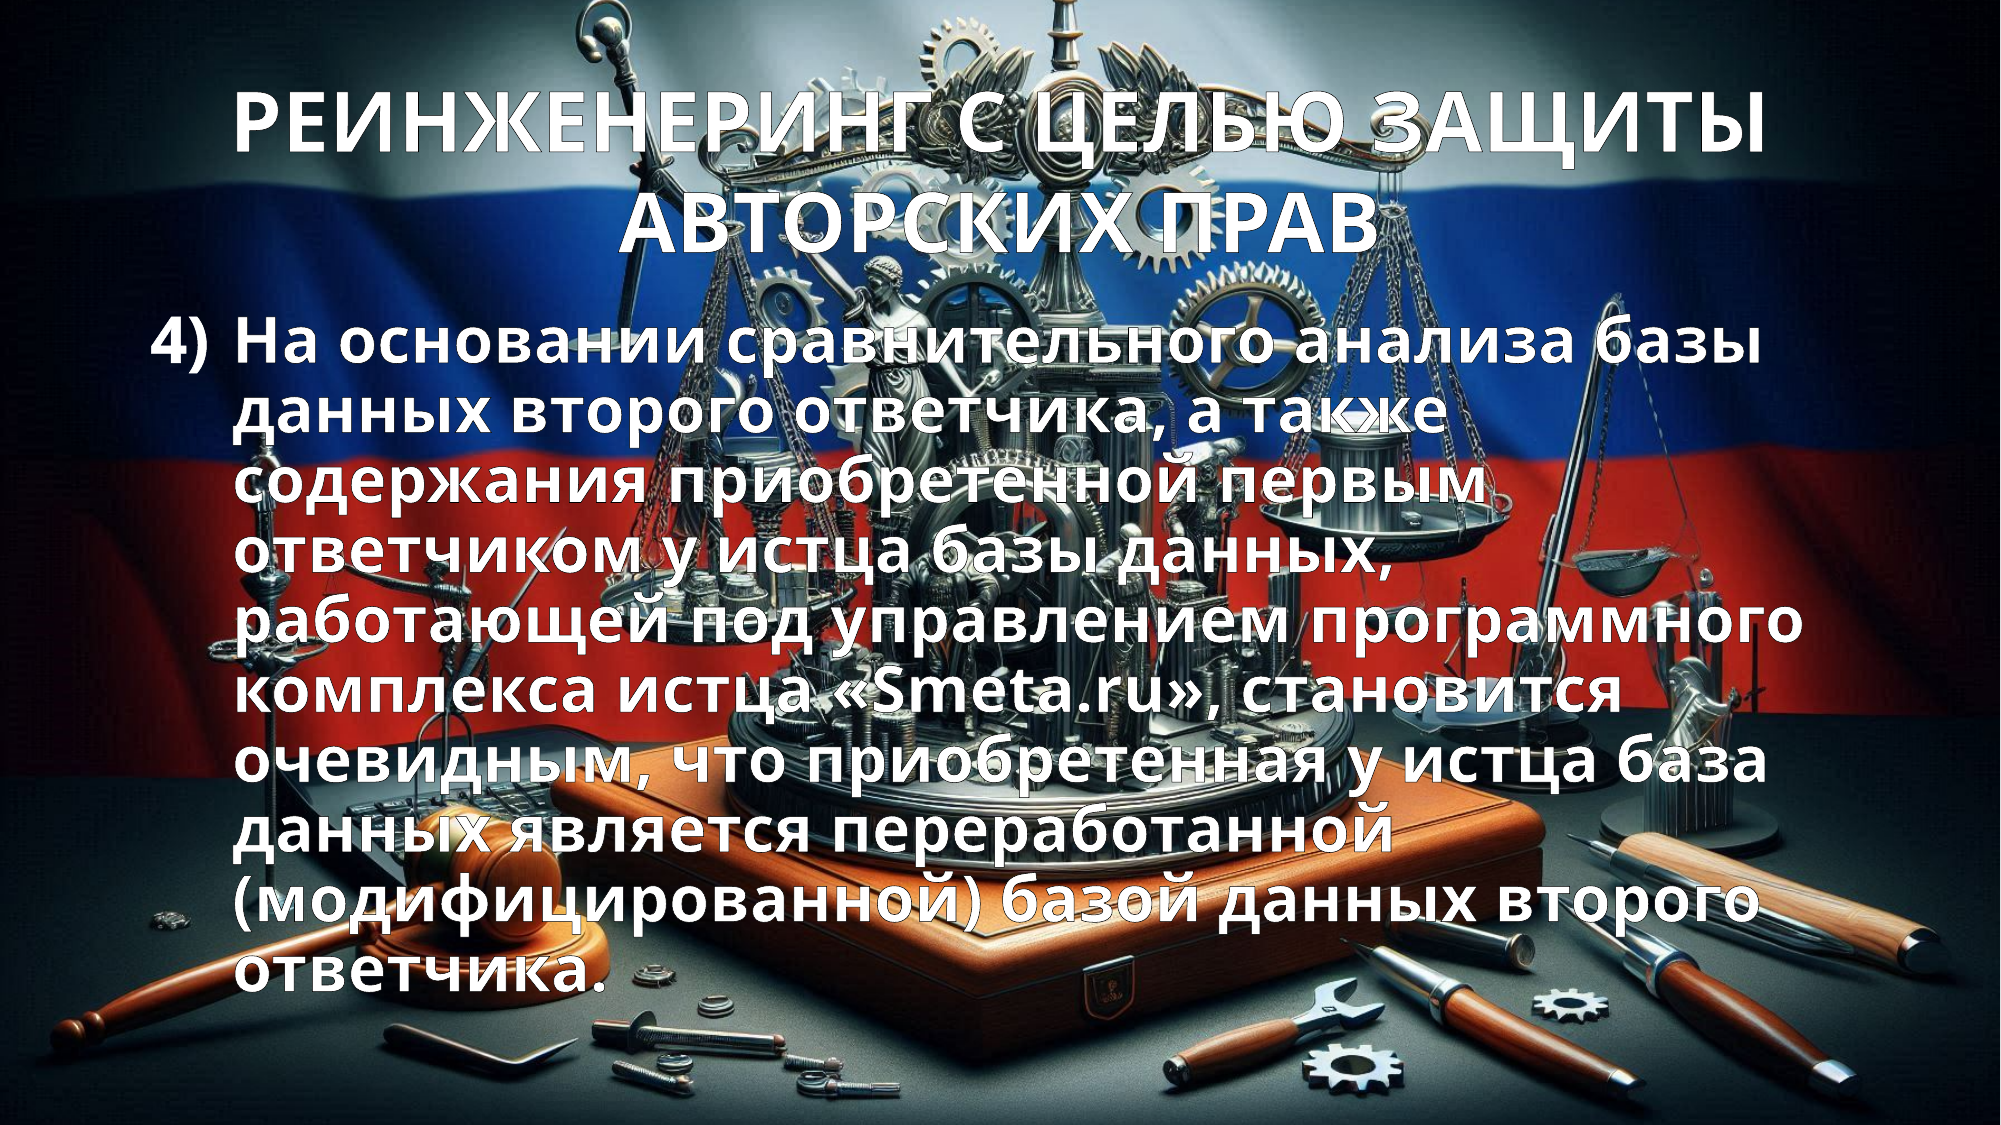

# РЕИНЖЕНЕРИНГ С ЦЕЛЬЮ ЗАЩИТЫ АВТОРСКИХ ПРАВ
На основании сравнительного анализа базы данных второго ответчика, а также содержания приобретенной первым ответчиком у истца базы данных, работающей под управлением программного комплекса истца «Smeta.ru», становится очевидным, что приобретенная у истца база данных является переработанной (модифицированной) базой данных второго ответчика.